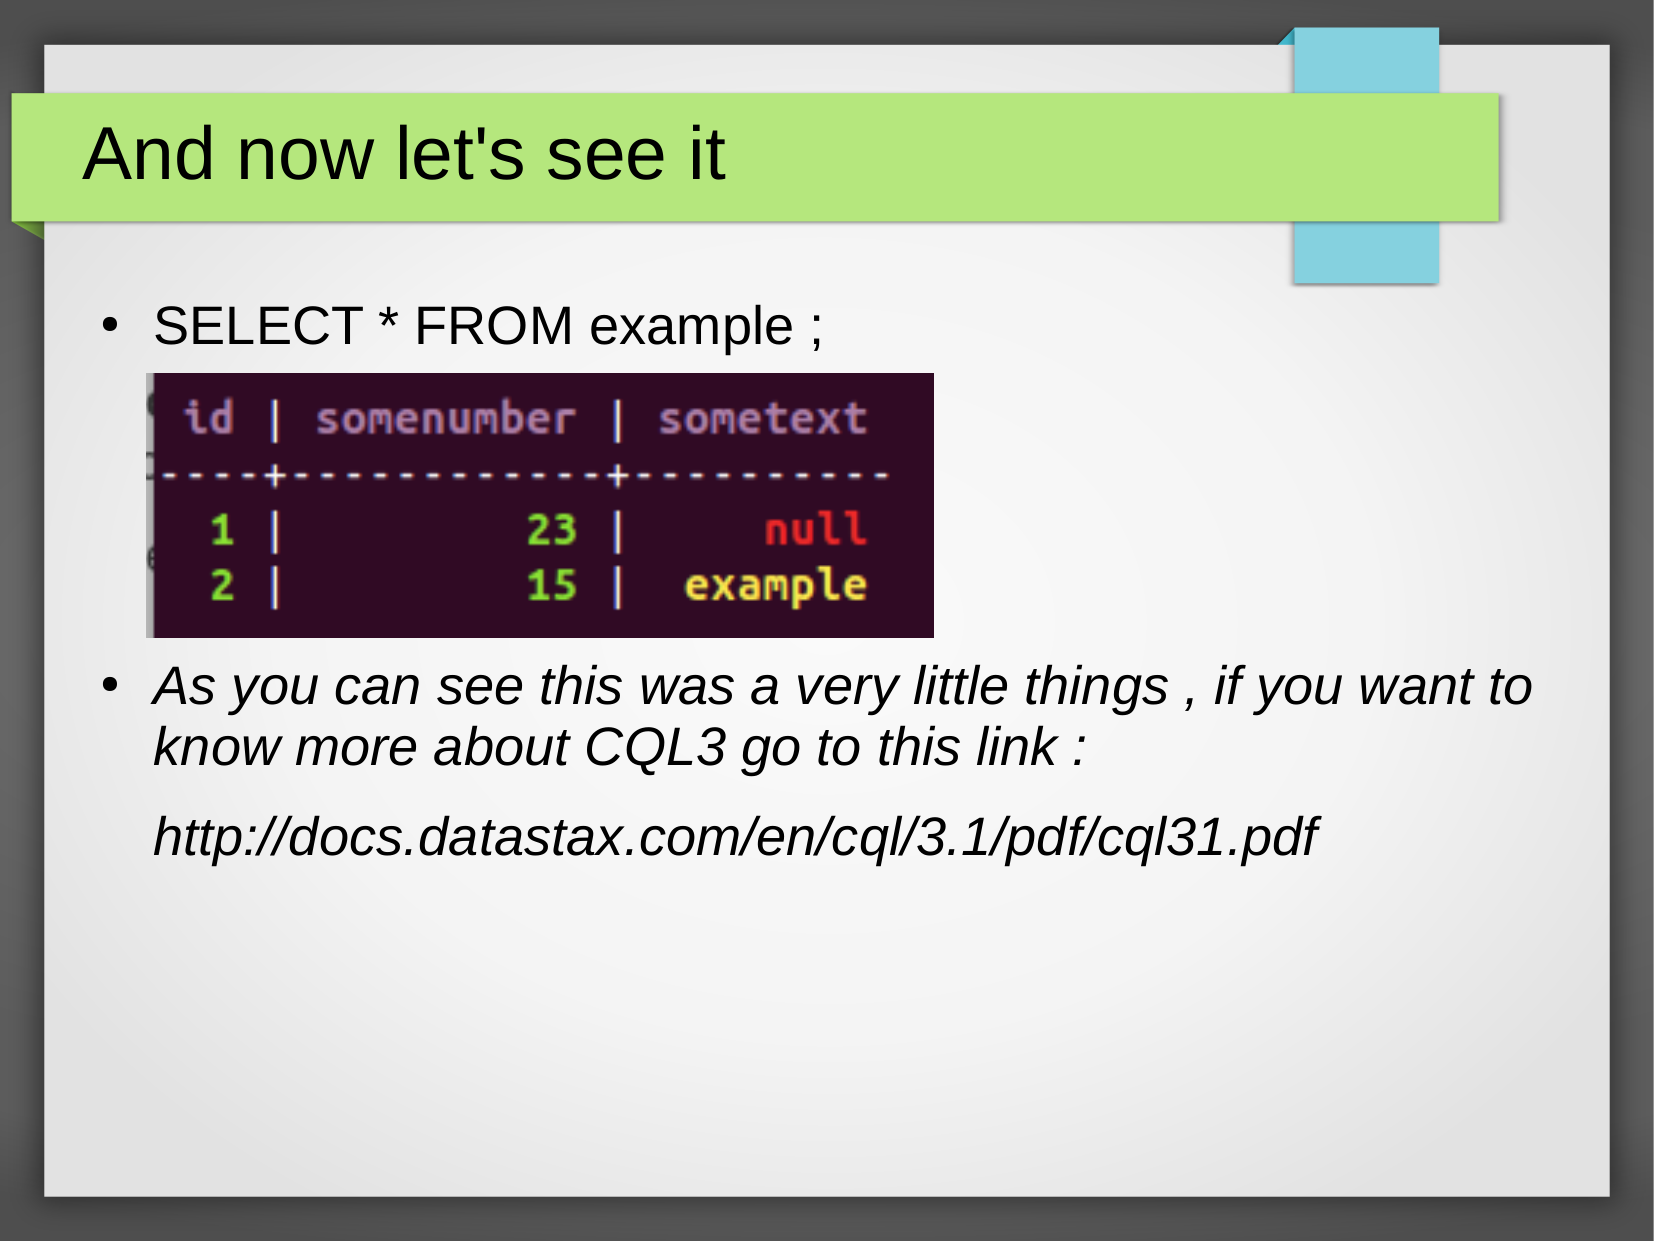

# And now let's see it
SELECT * FROM example ;
As you can see this was a very little things , if you want to know more about CQL3 go to this link :
http://docs.datastax.com/en/cql/3.1/pdf/cql31.pdf